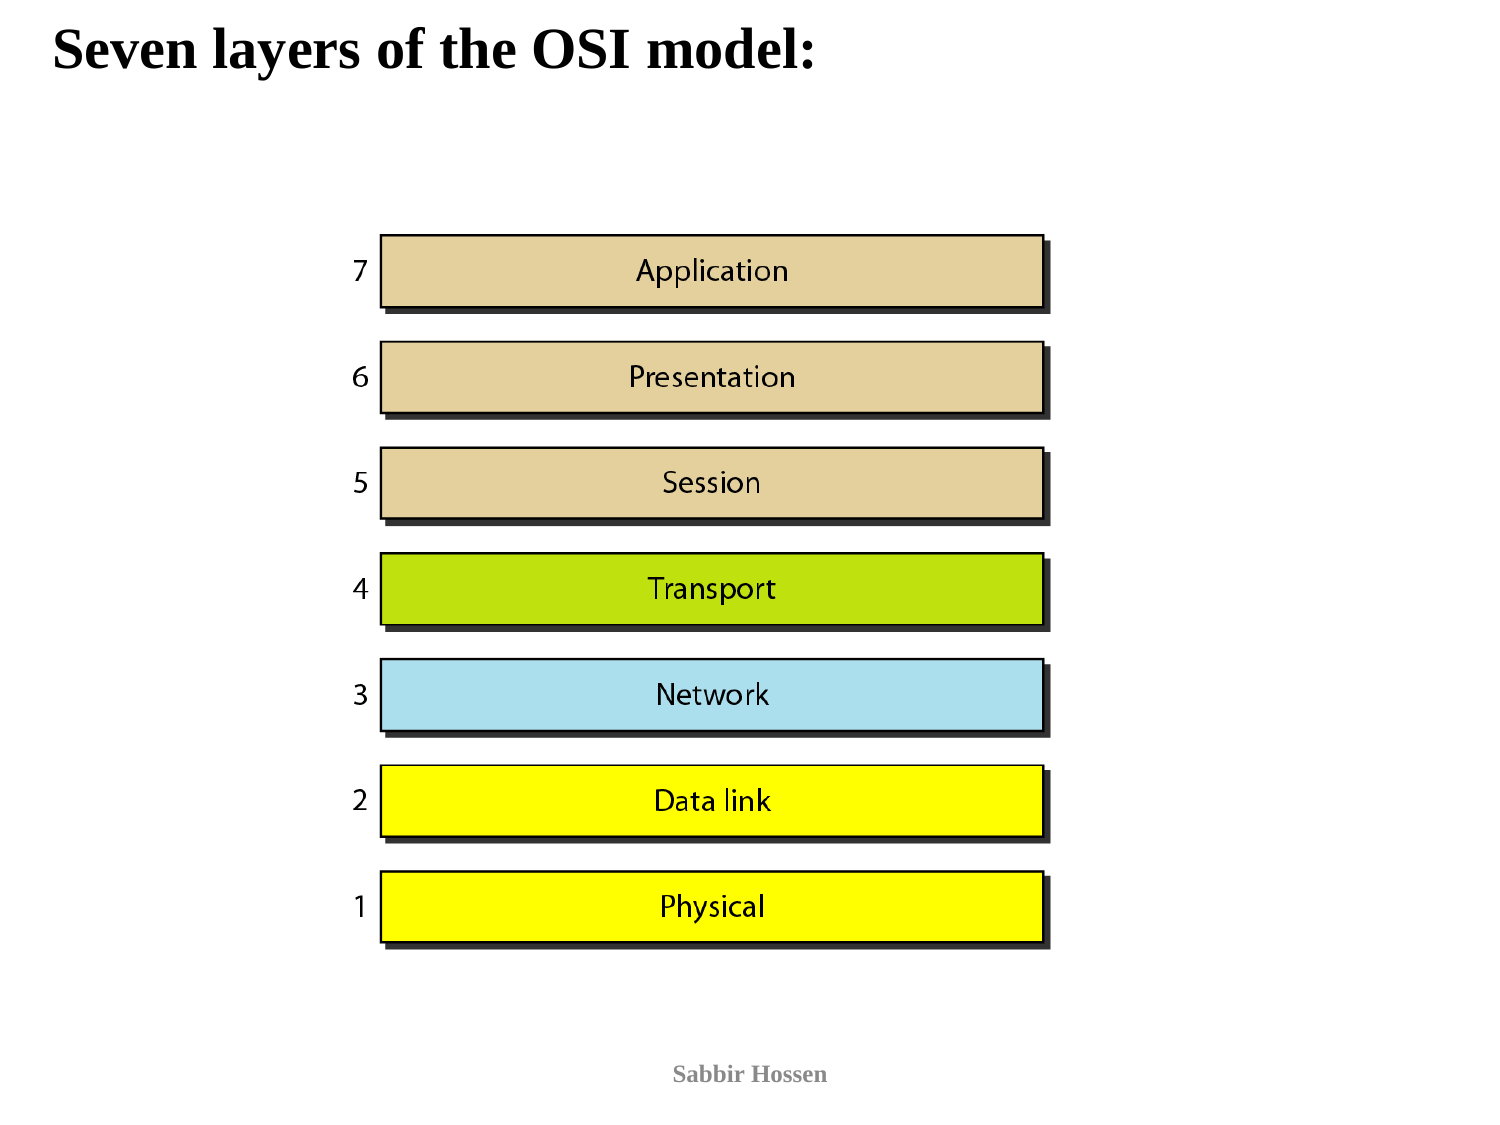

# Seven layers of the OSI model:
Sabbir Hossen